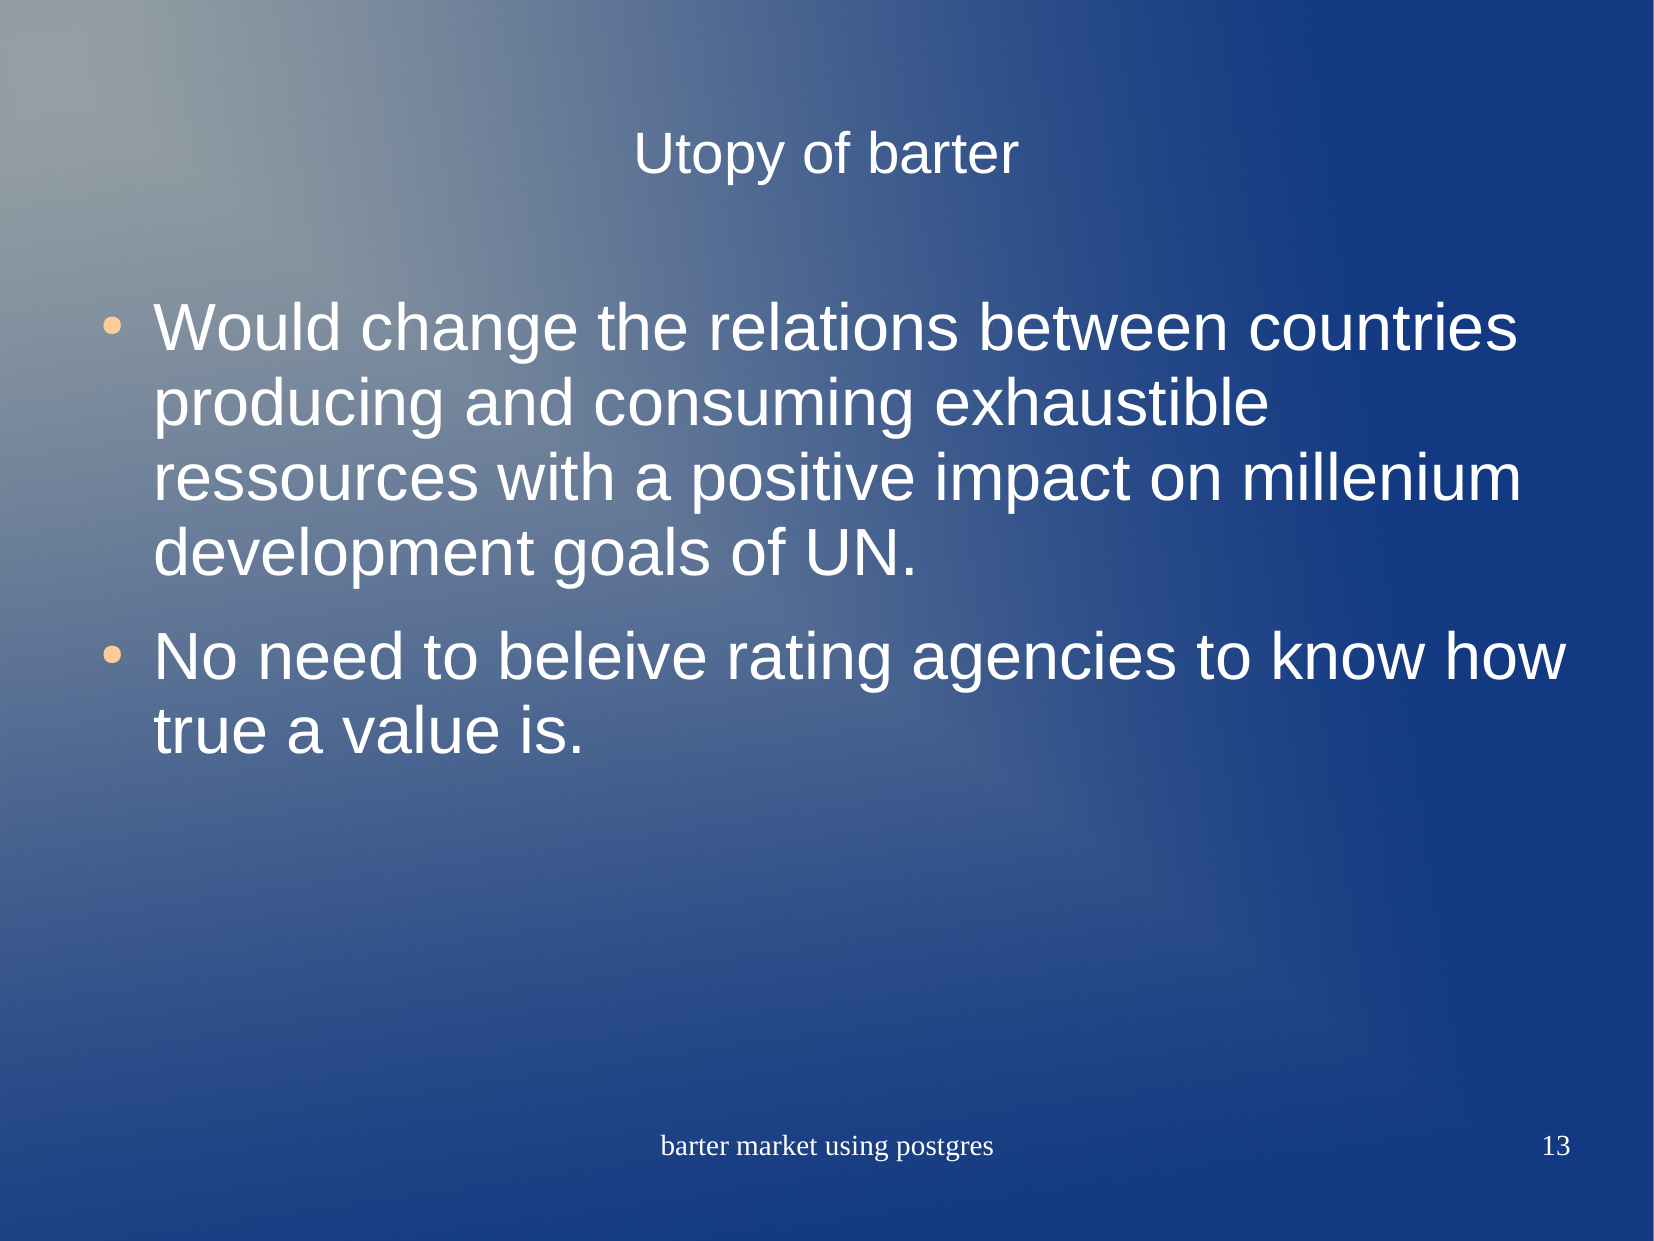

# Utopy of barter
Would change the relations between countries producing and consuming exhaustible ressources with a positive impact on millenium development goals of UN.
No need to beleive rating agencies to know how true a value is.
barter market using postgres
13